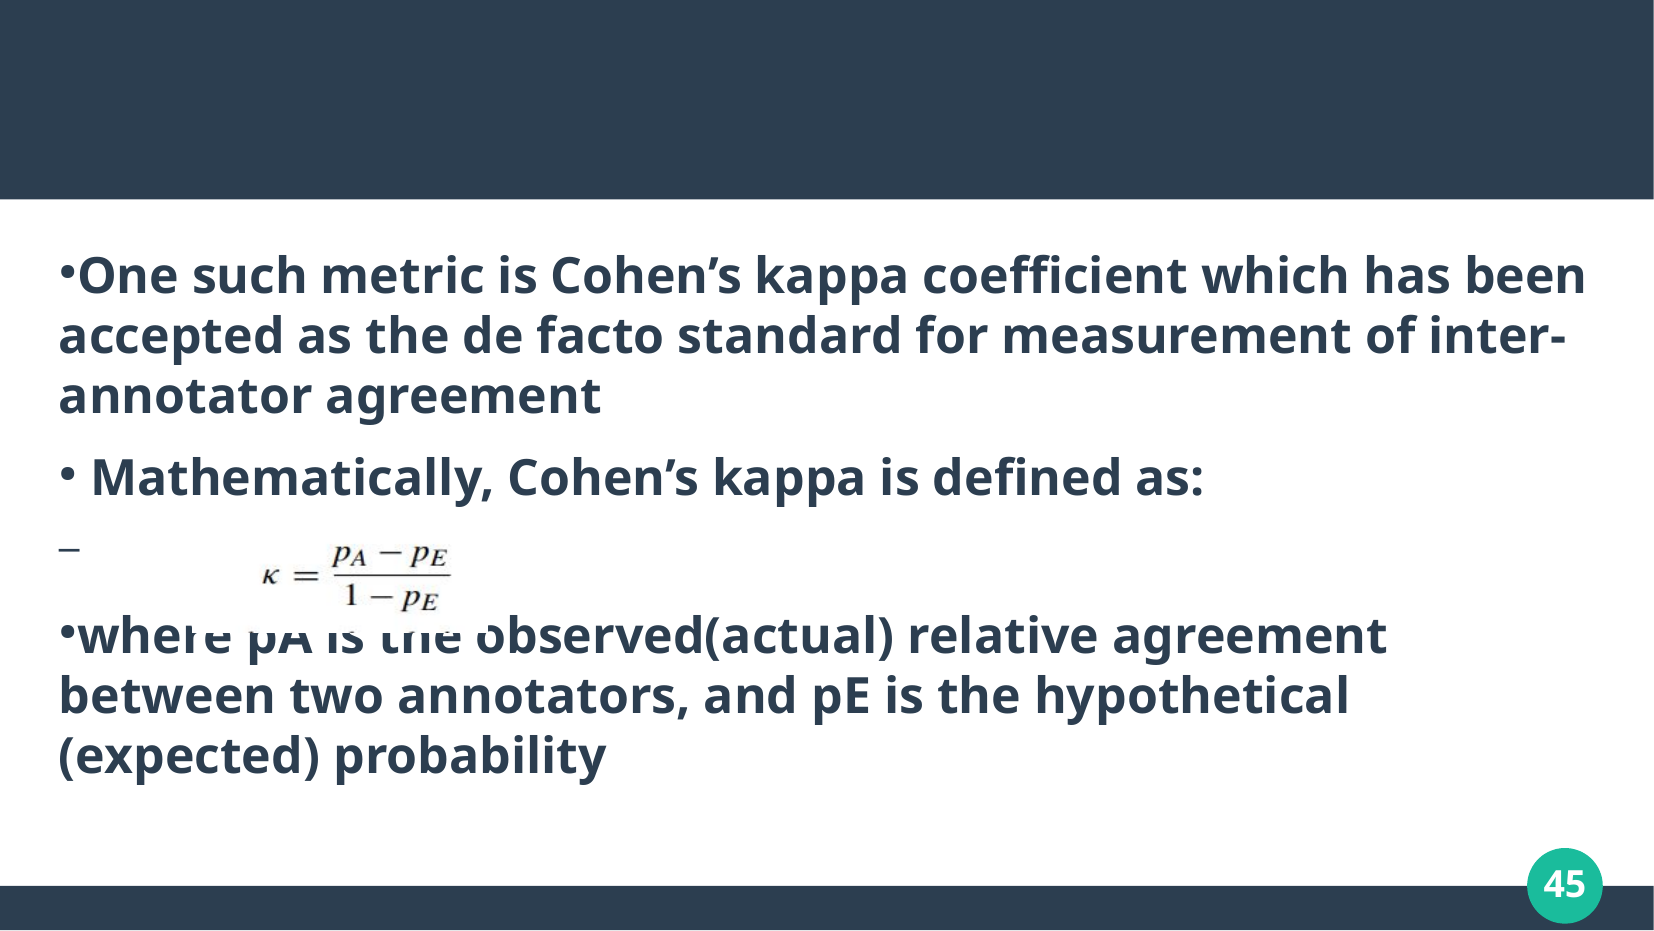

#
One such metric is Cohen’s kappa coefficient which has been accepted as the de facto standard for measurement of inter-annotator agreement
 Mathematically, Cohen’s kappa is defined as:
where pA is the observed(actual) relative agreement between two annotators, and pE is the hypothetical (expected) probability